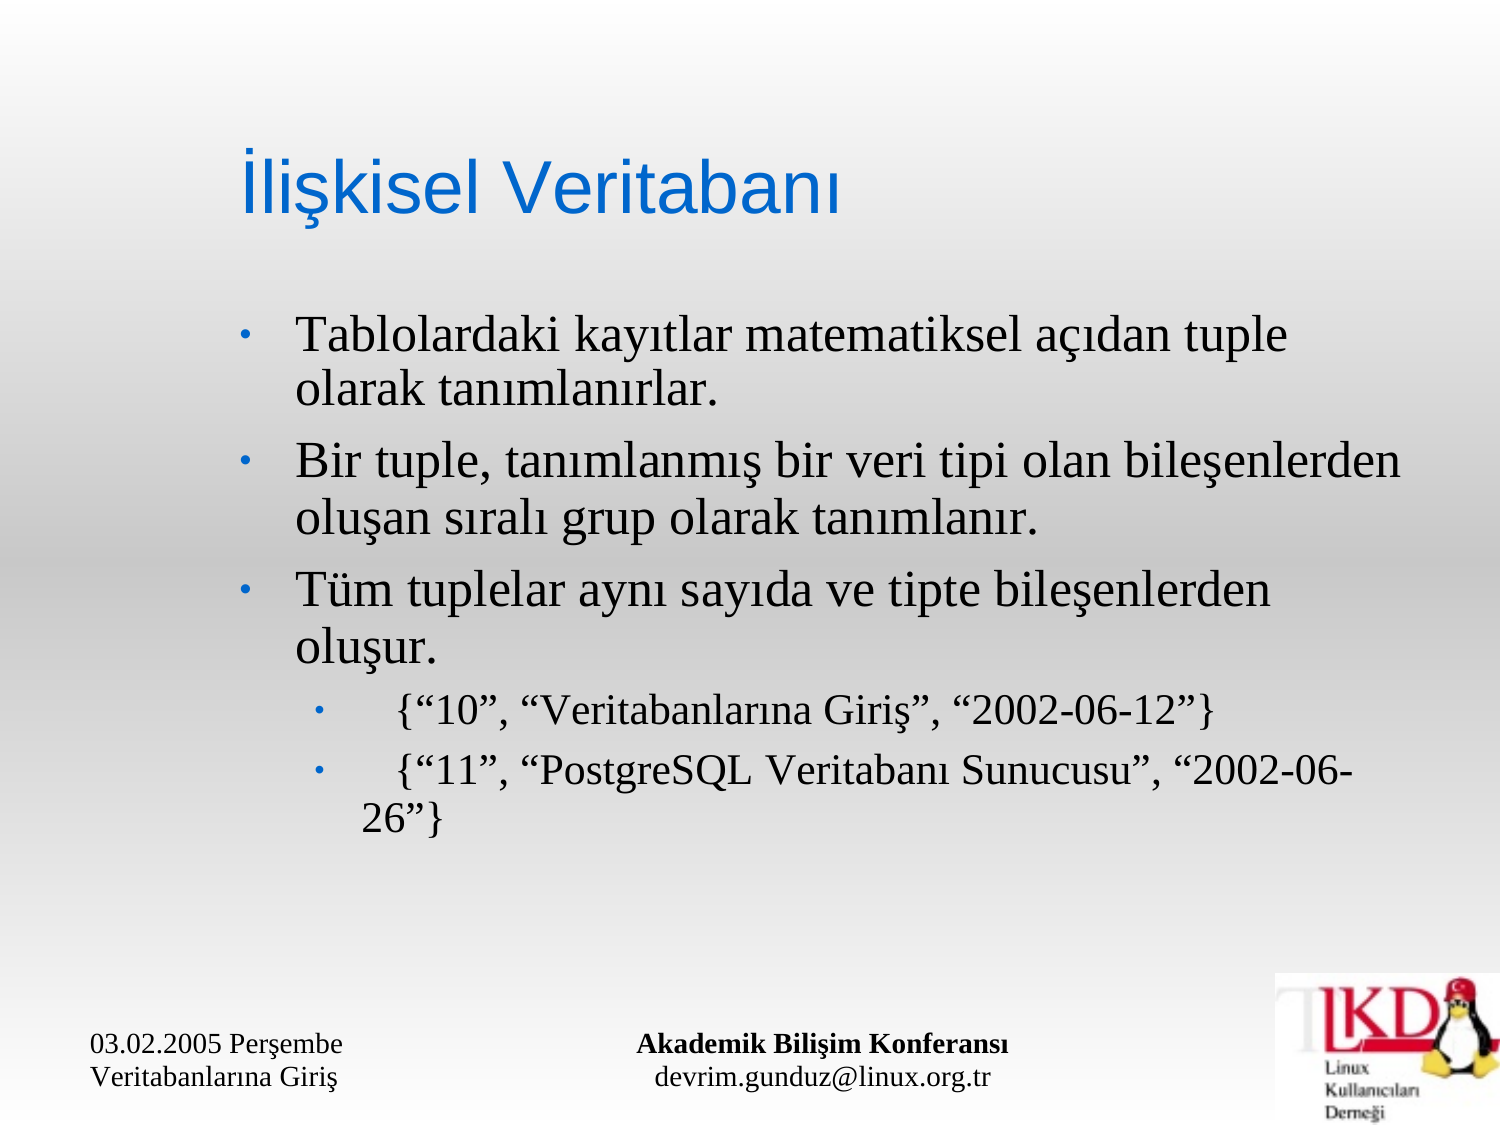

# İlişkisel Veritabanı
Tablolardaki kayıtlar matematiksel açıdan tuple olarak tanımlanırlar.
Bir tuple, tanımlanmış bir veri tipi olan bileşenlerden oluşan sıralı grup olarak tanımlanır.
Tüm tuplelar aynı sayıda ve tipte bileşenlerden oluşur.
 {“10”, “Veritabanlarına Giriş”, “2002-06-12”}
 {“11”, “PostgreSQL Veritabanı Sunucusu”, “2002-06-26”}